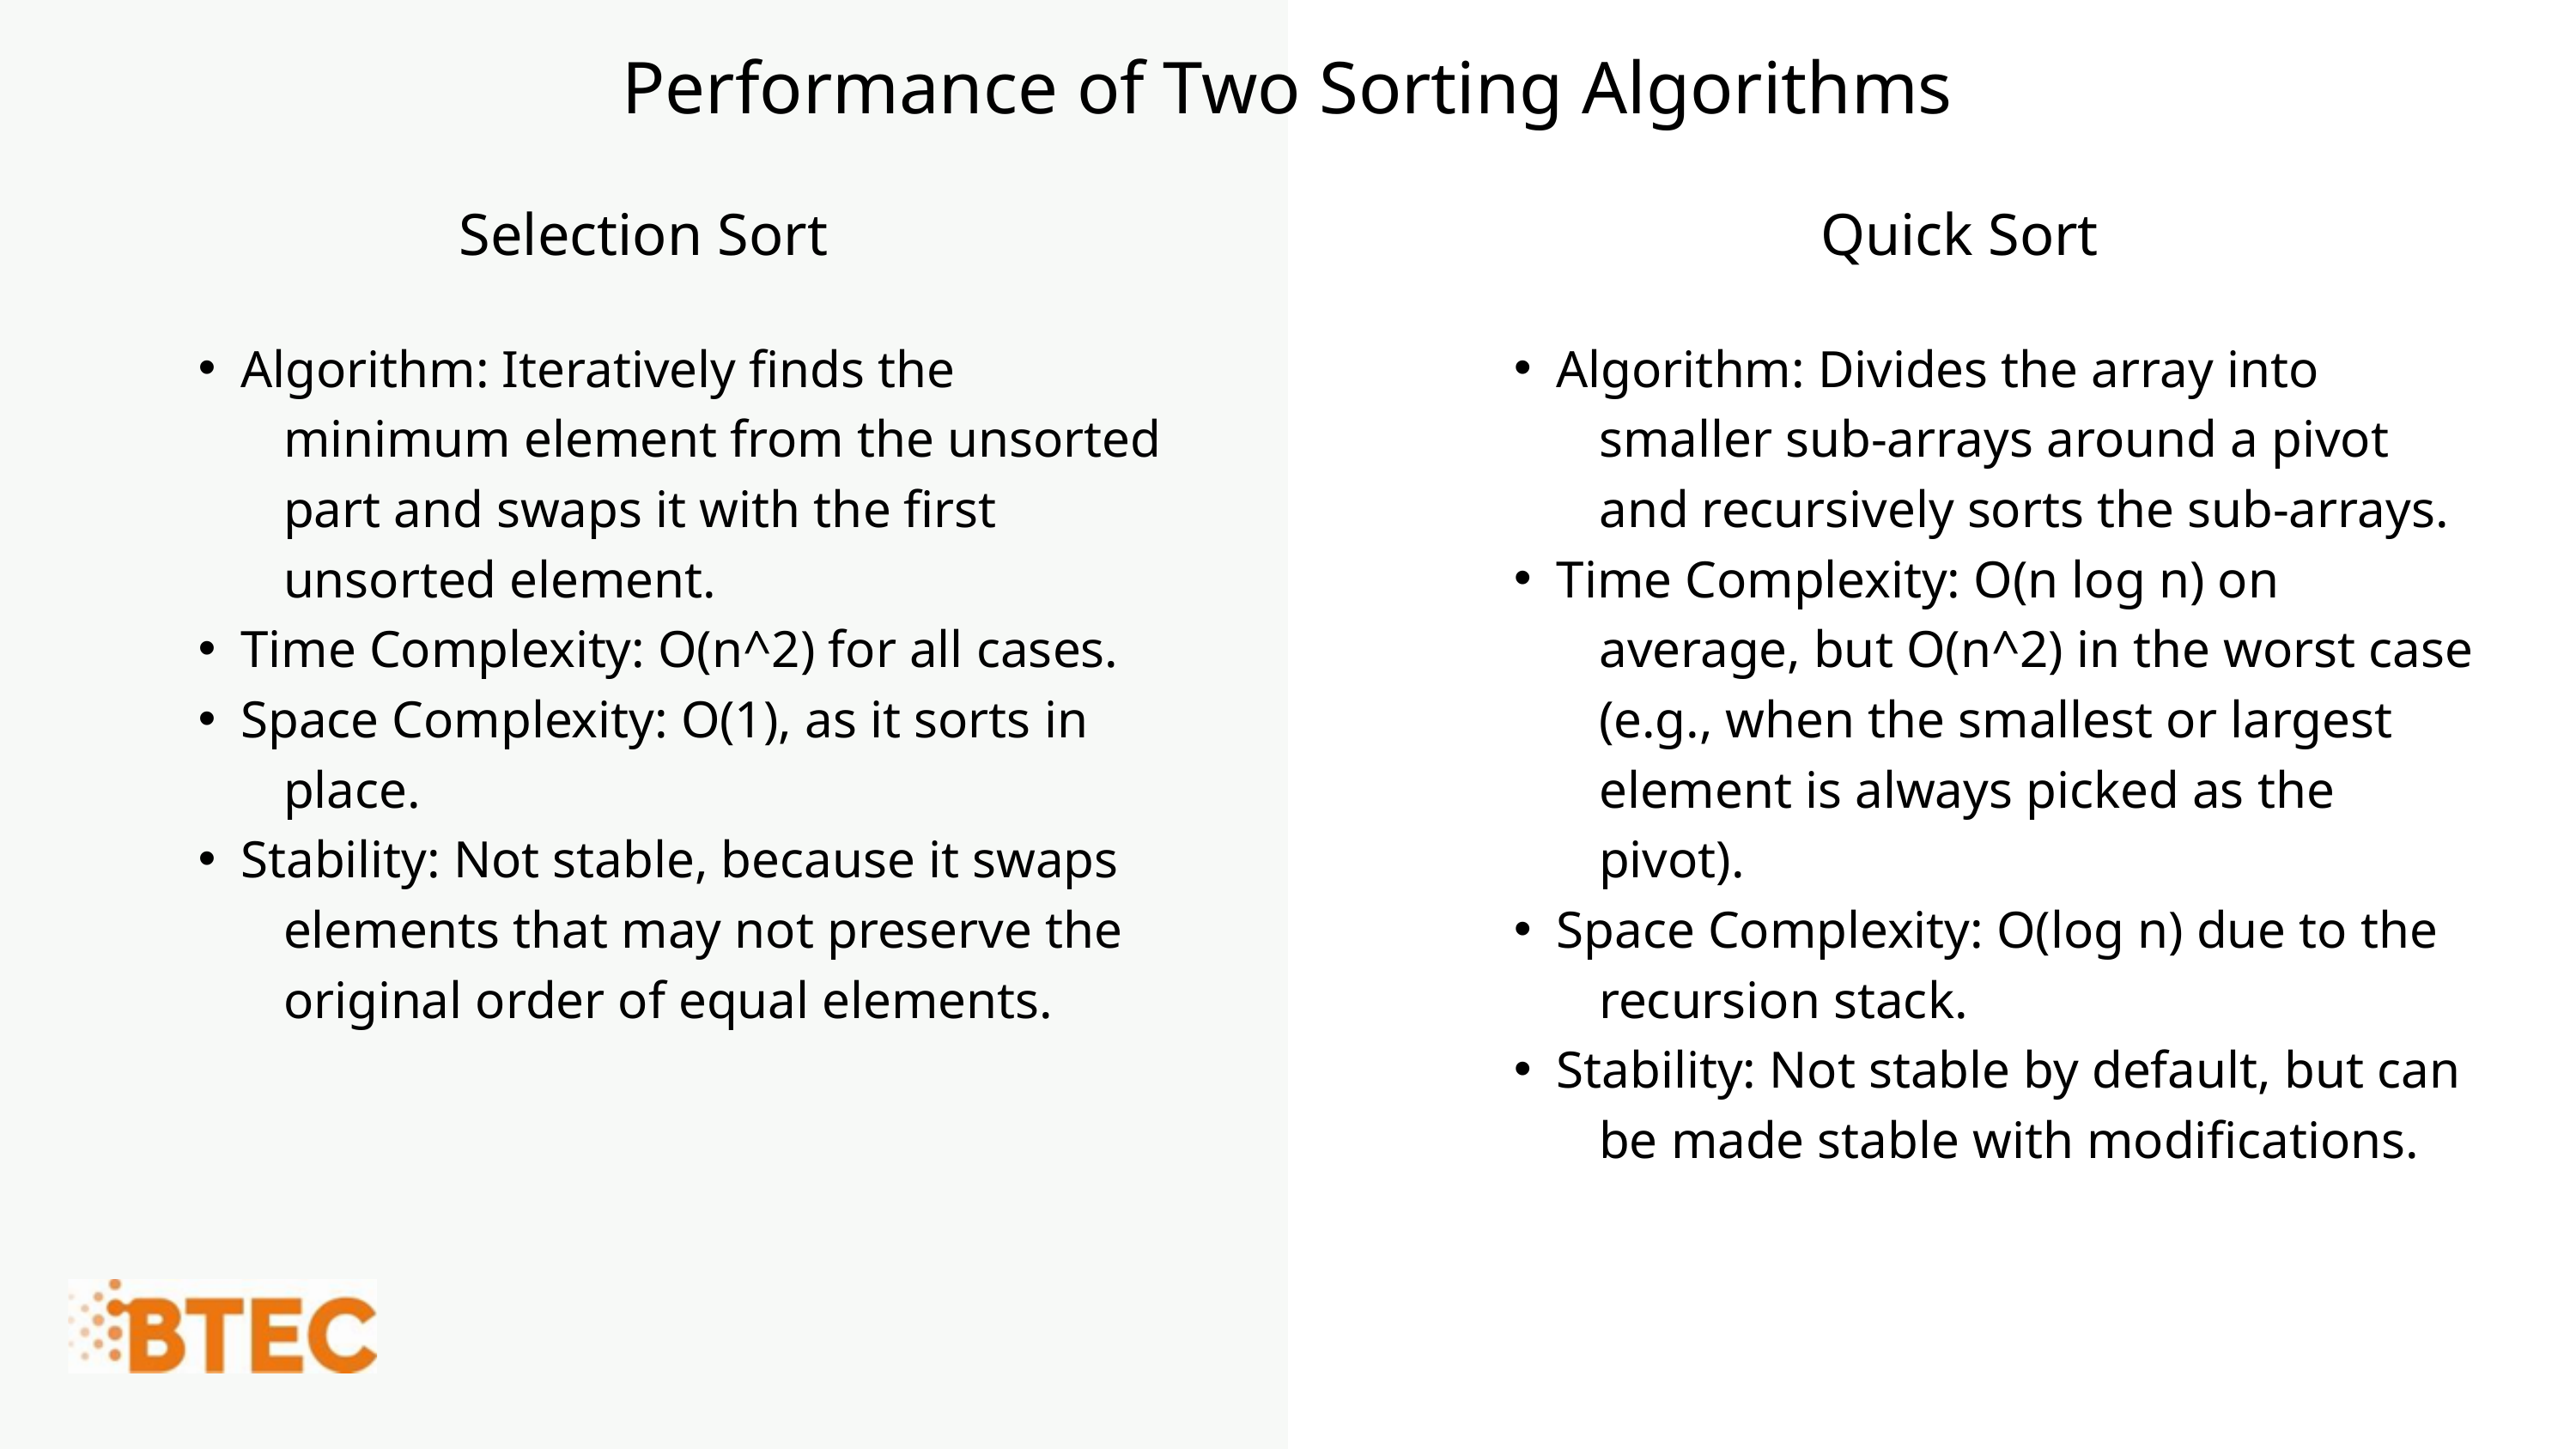

Performance of Two Sorting Algorithms
Selection Sort
Quick Sort
Algorithm: Iteratively finds the minimum element from the unsorted part and swaps it with the first unsorted element.
Time Complexity: O(n^2) for all cases.
Space Complexity: O(1), as it sorts in place.
Stability: Not stable, because it swaps elements that may not preserve the original order of equal elements.
Algorithm: Divides the array into smaller sub-arrays around a pivot and recursively sorts the sub-arrays.
Time Complexity: O(n log n) on average, but O(n^2) in the worst case (e.g., when the smallest or largest element is always picked as the pivot).
Space Complexity: O(log n) due to the recursion stack.
Stability: Not stable by default, but can be made stable with modifications.